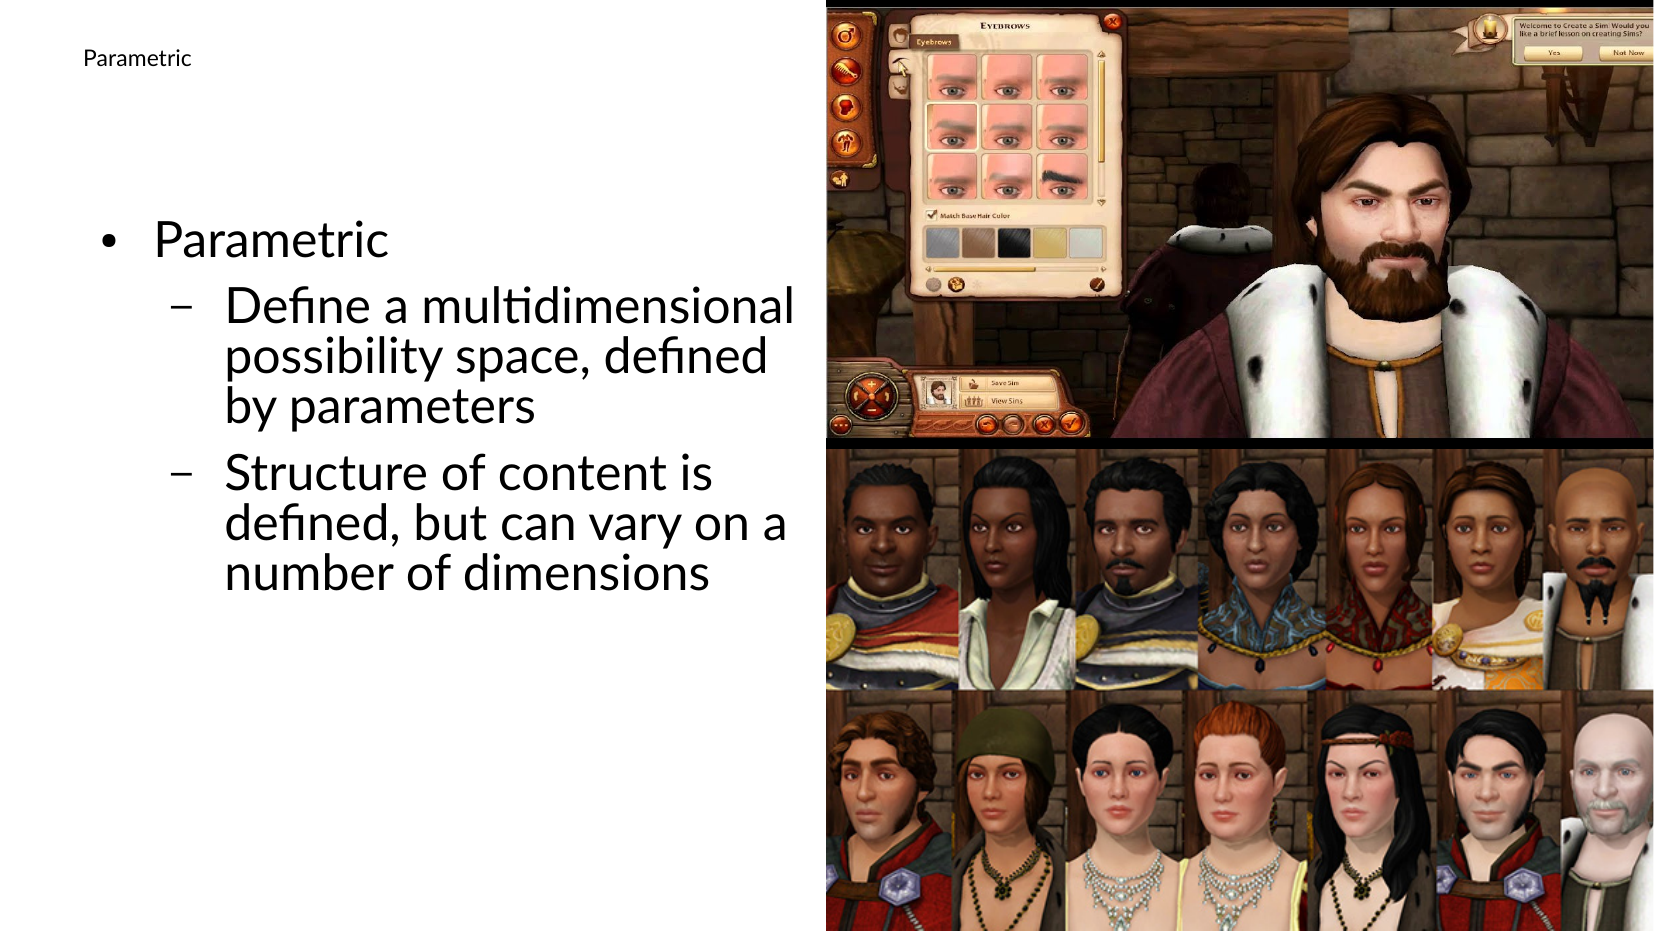

# Parametric
Parametric
Define a multidimensional possibility space, defined by parameters
Structure of content is defined, but can vary on a number of dimensions